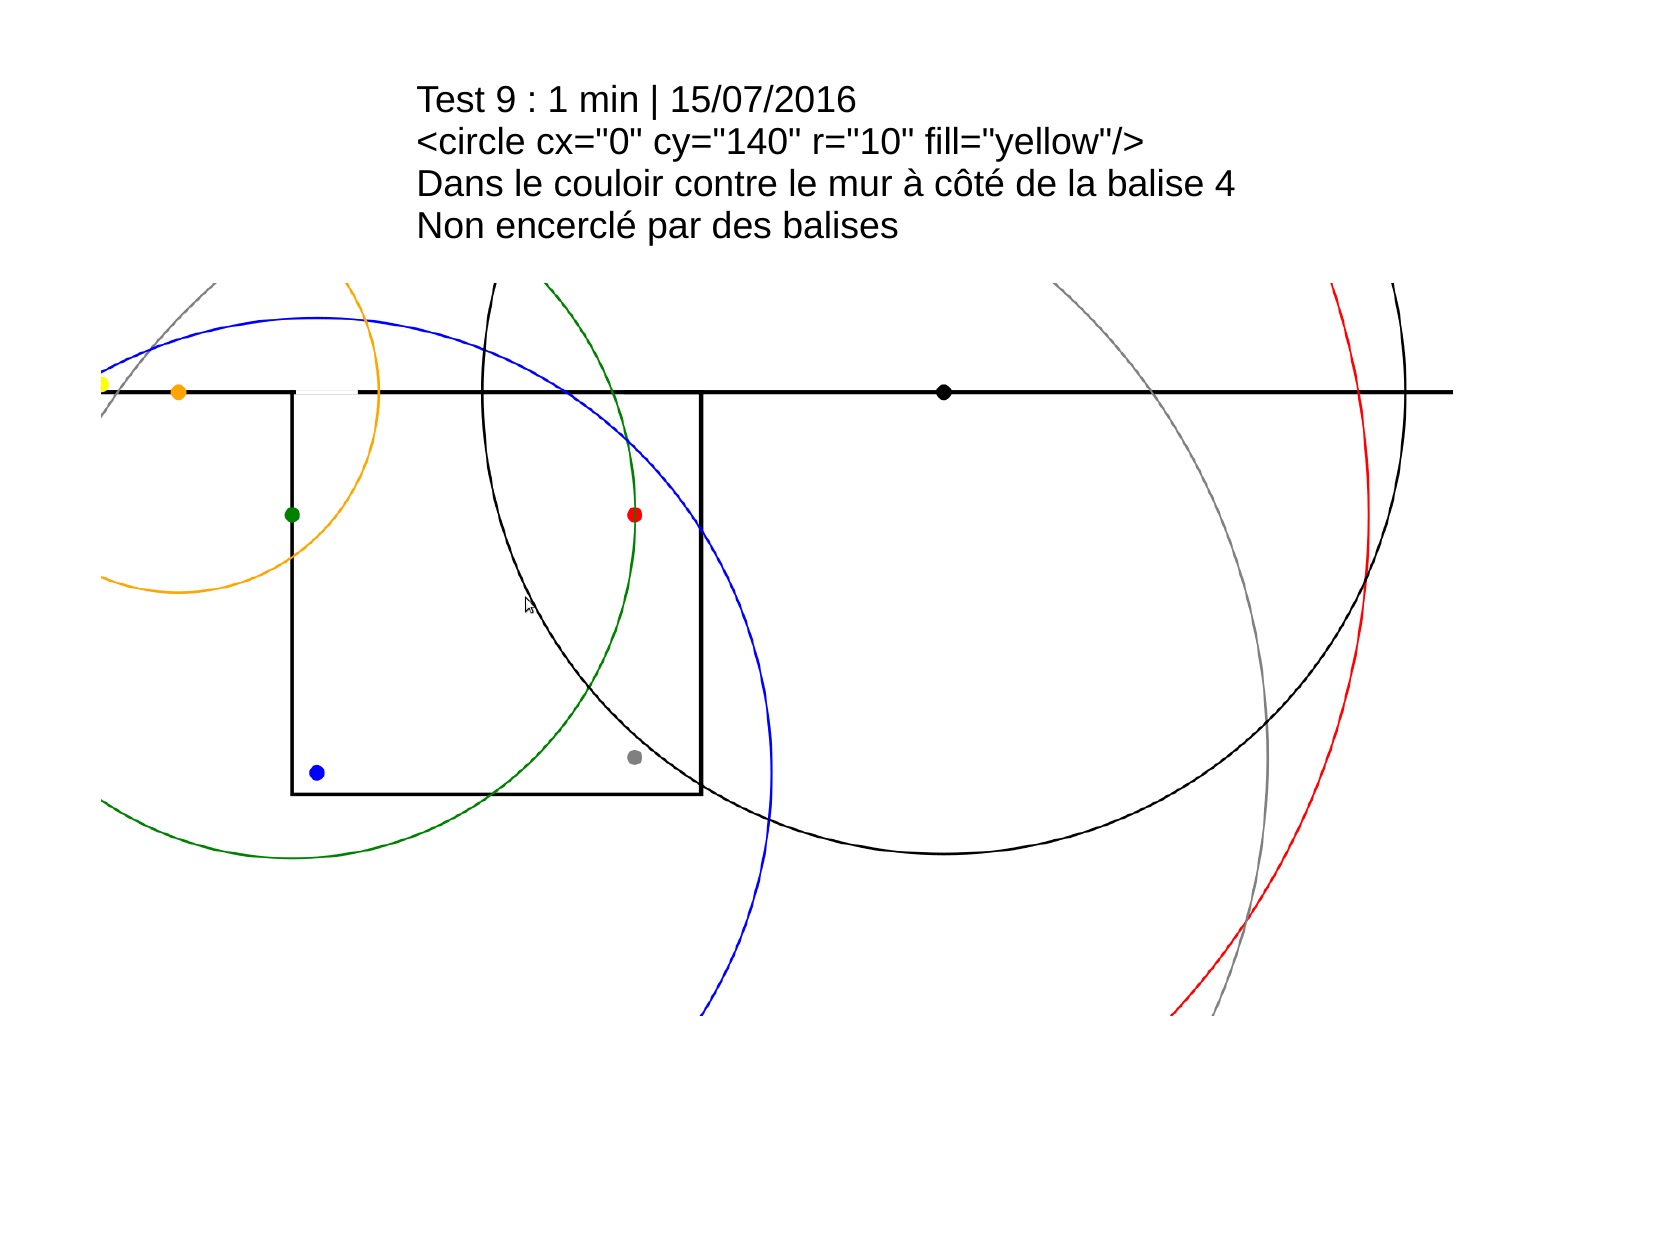

Test 9 : 1 min | 15/07/2016
<circle cx="0" cy="140" r="10" fill="yellow"/>
Dans le couloir contre le mur à côté de la balise 4
Non encerclé par des balises